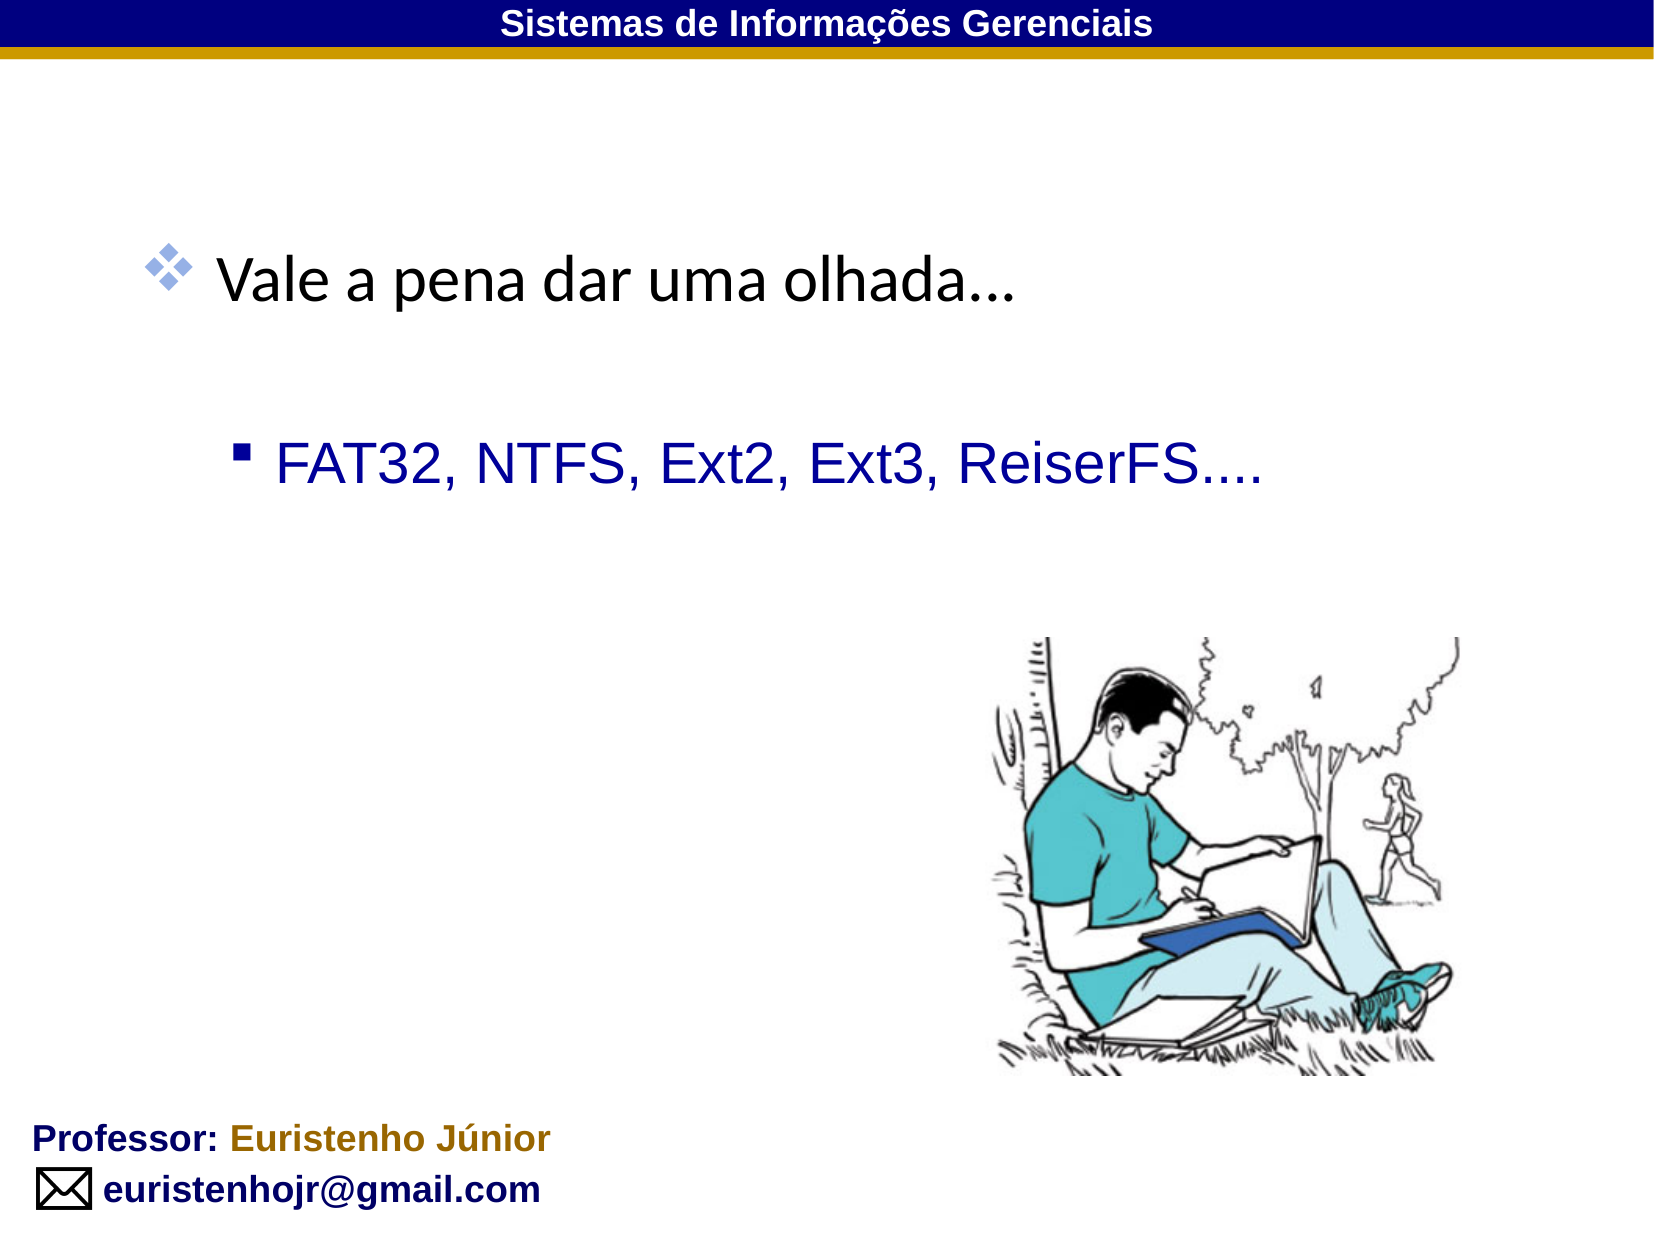

Empreendedorismo
Sistemas de Informações Gerenciais
# Vale a pena dar uma olhada...
FAT32, NTFS, Ext2, Ext3, ReiserFS....
Professor: Euristenho Júnior
euristenhojr@gmail.com